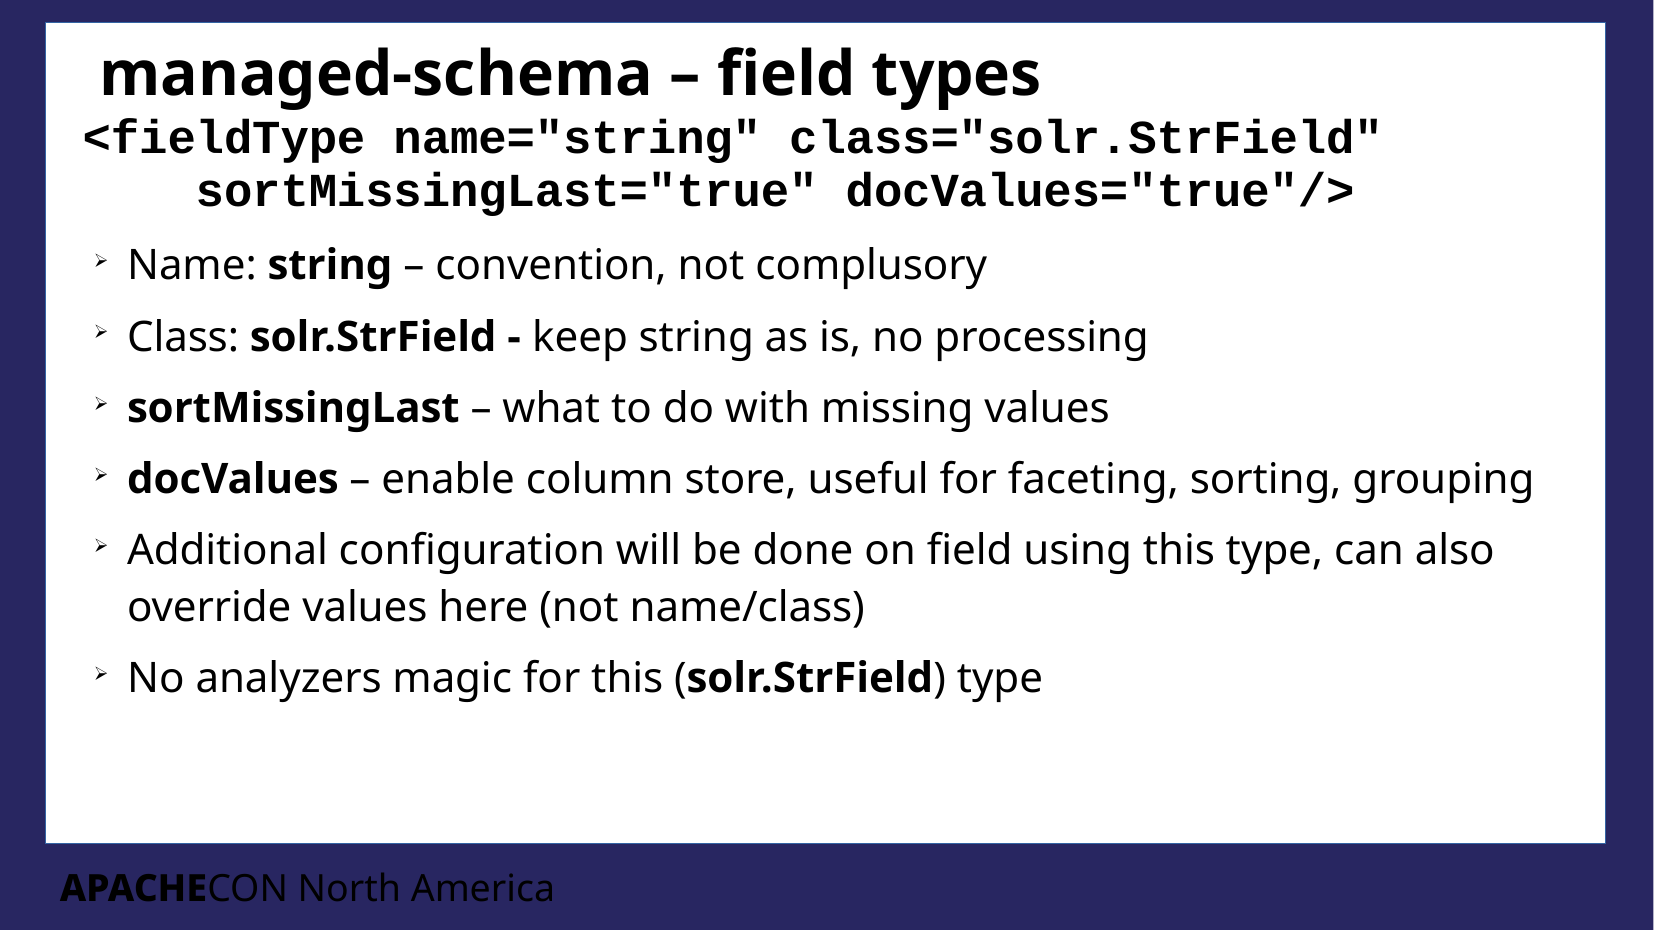

# managed-schema – field types
<fieldType name="string" class="solr.StrField" sortMissingLast="true" docValues="true"/>
Name: string – convention, not complusory
Class: solr.StrField - keep string as is, no processing
sortMissingLast – what to do with missing values
docValues – enable column store, useful for faceting, sorting, grouping
Additional configuration will be done on field using this type, can also override values here (not name/class)
No analyzers magic for this (solr.StrField) type